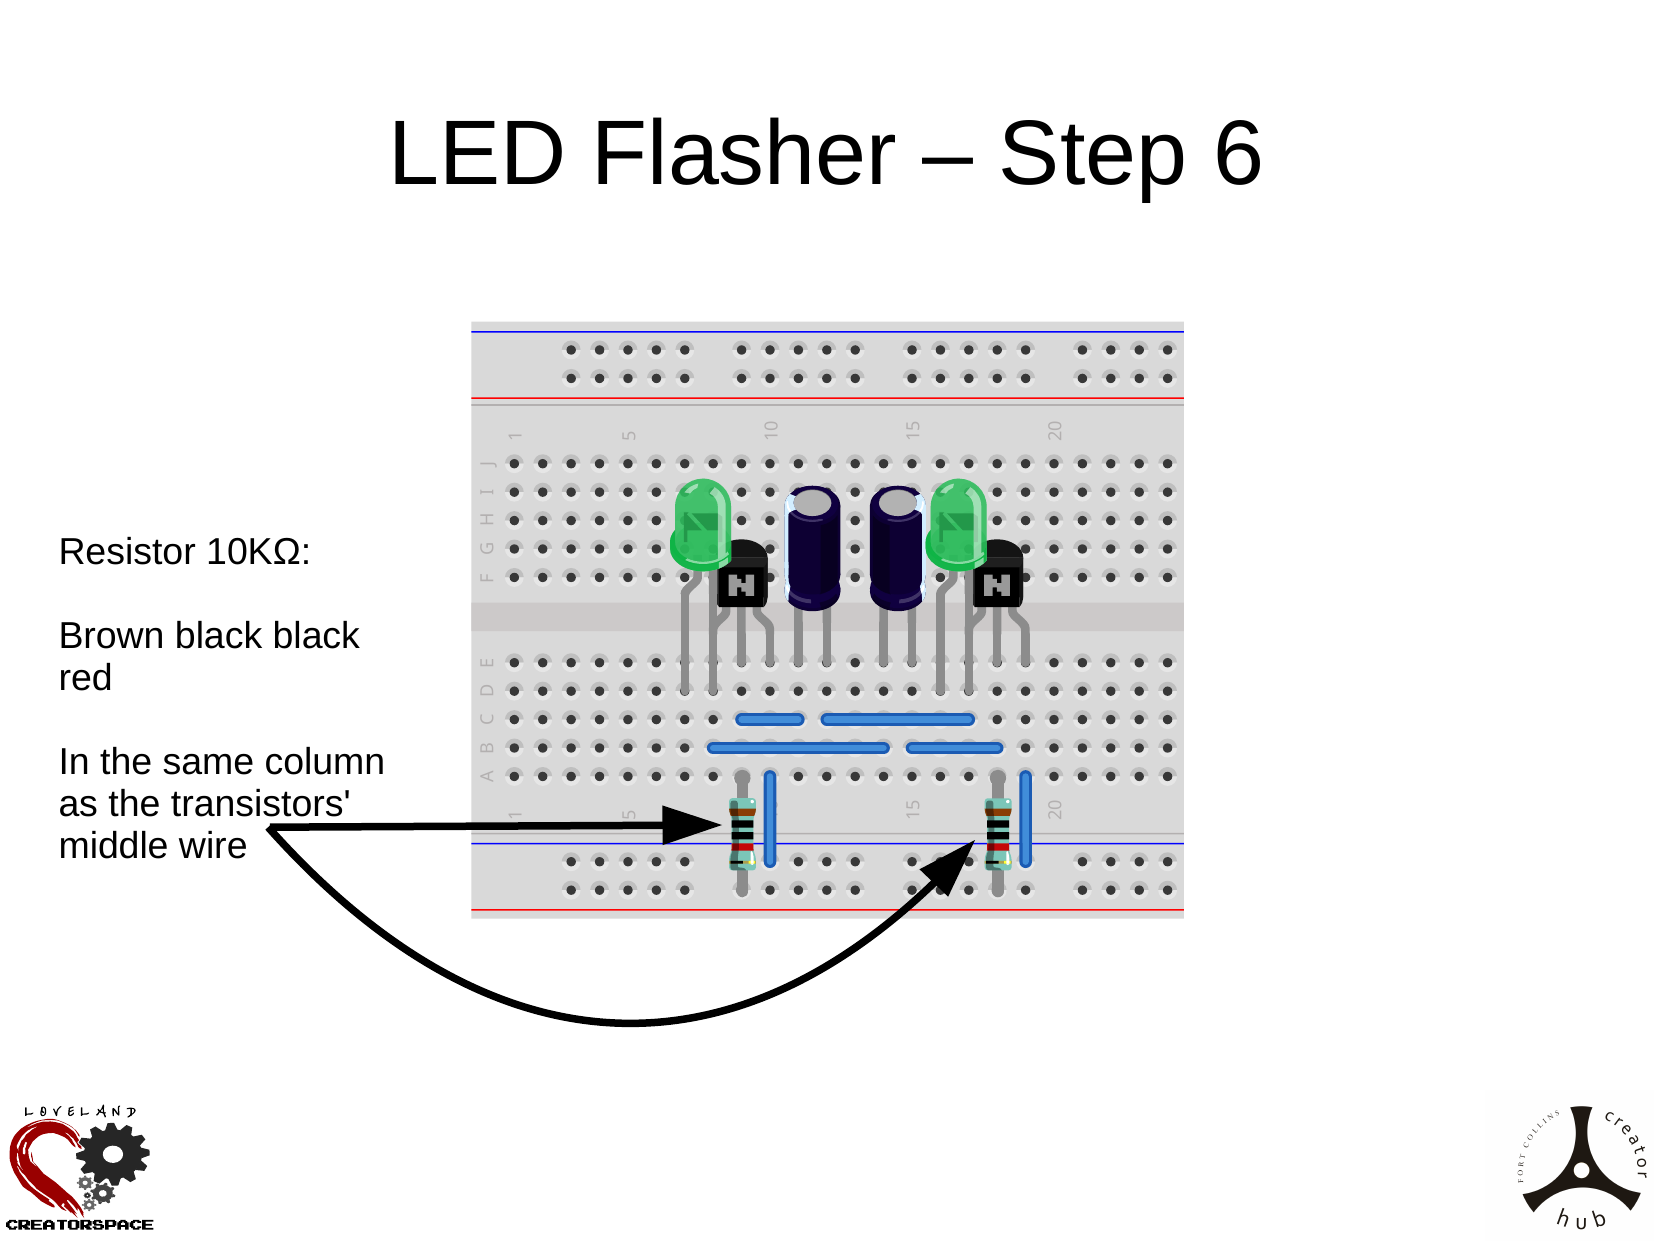

# LED Flasher – Step 6
Resistor 10KΩ:
Brown black black red
In the same column as the transistors' middle wire